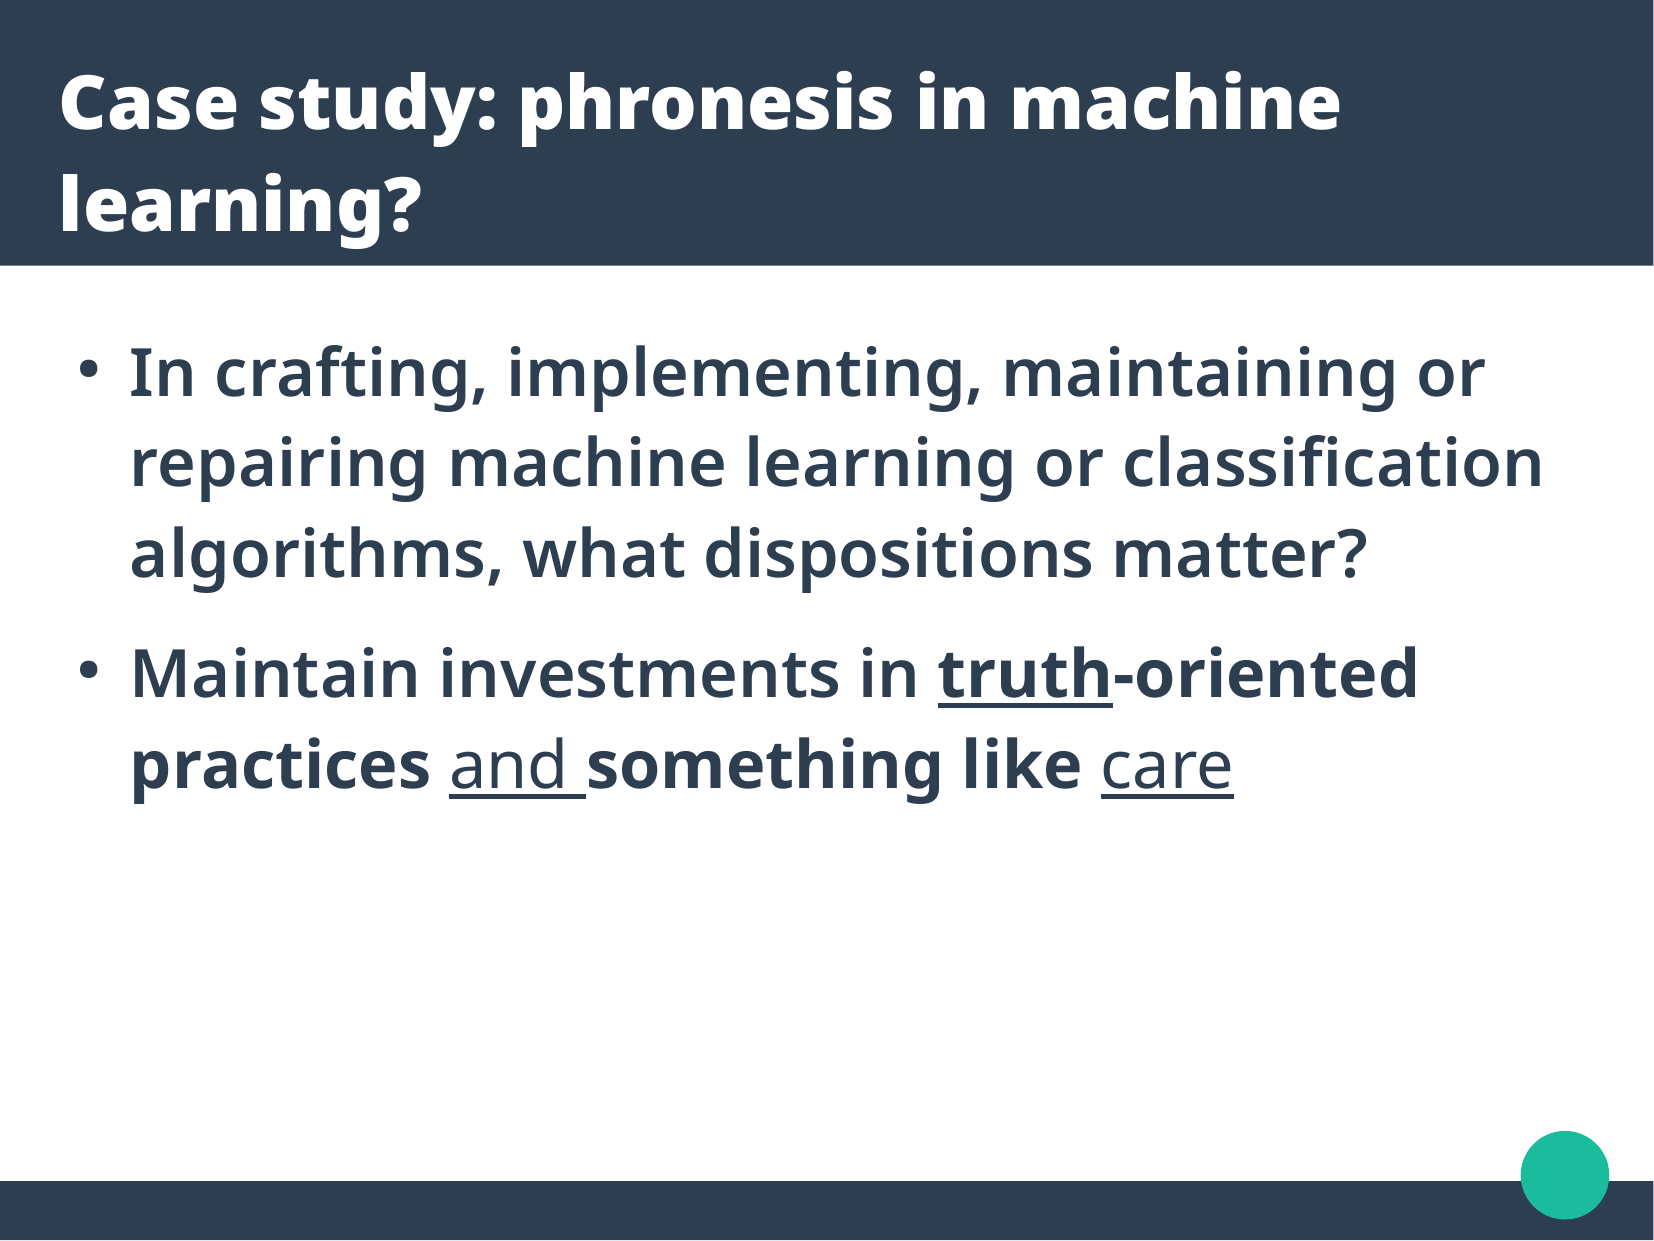

# Case study: phronesis in machine learning?
In crafting, implementing, maintaining or repairing machine learning or classification algorithms, what dispositions matter?
Maintain investments in truth-oriented practices and something like care